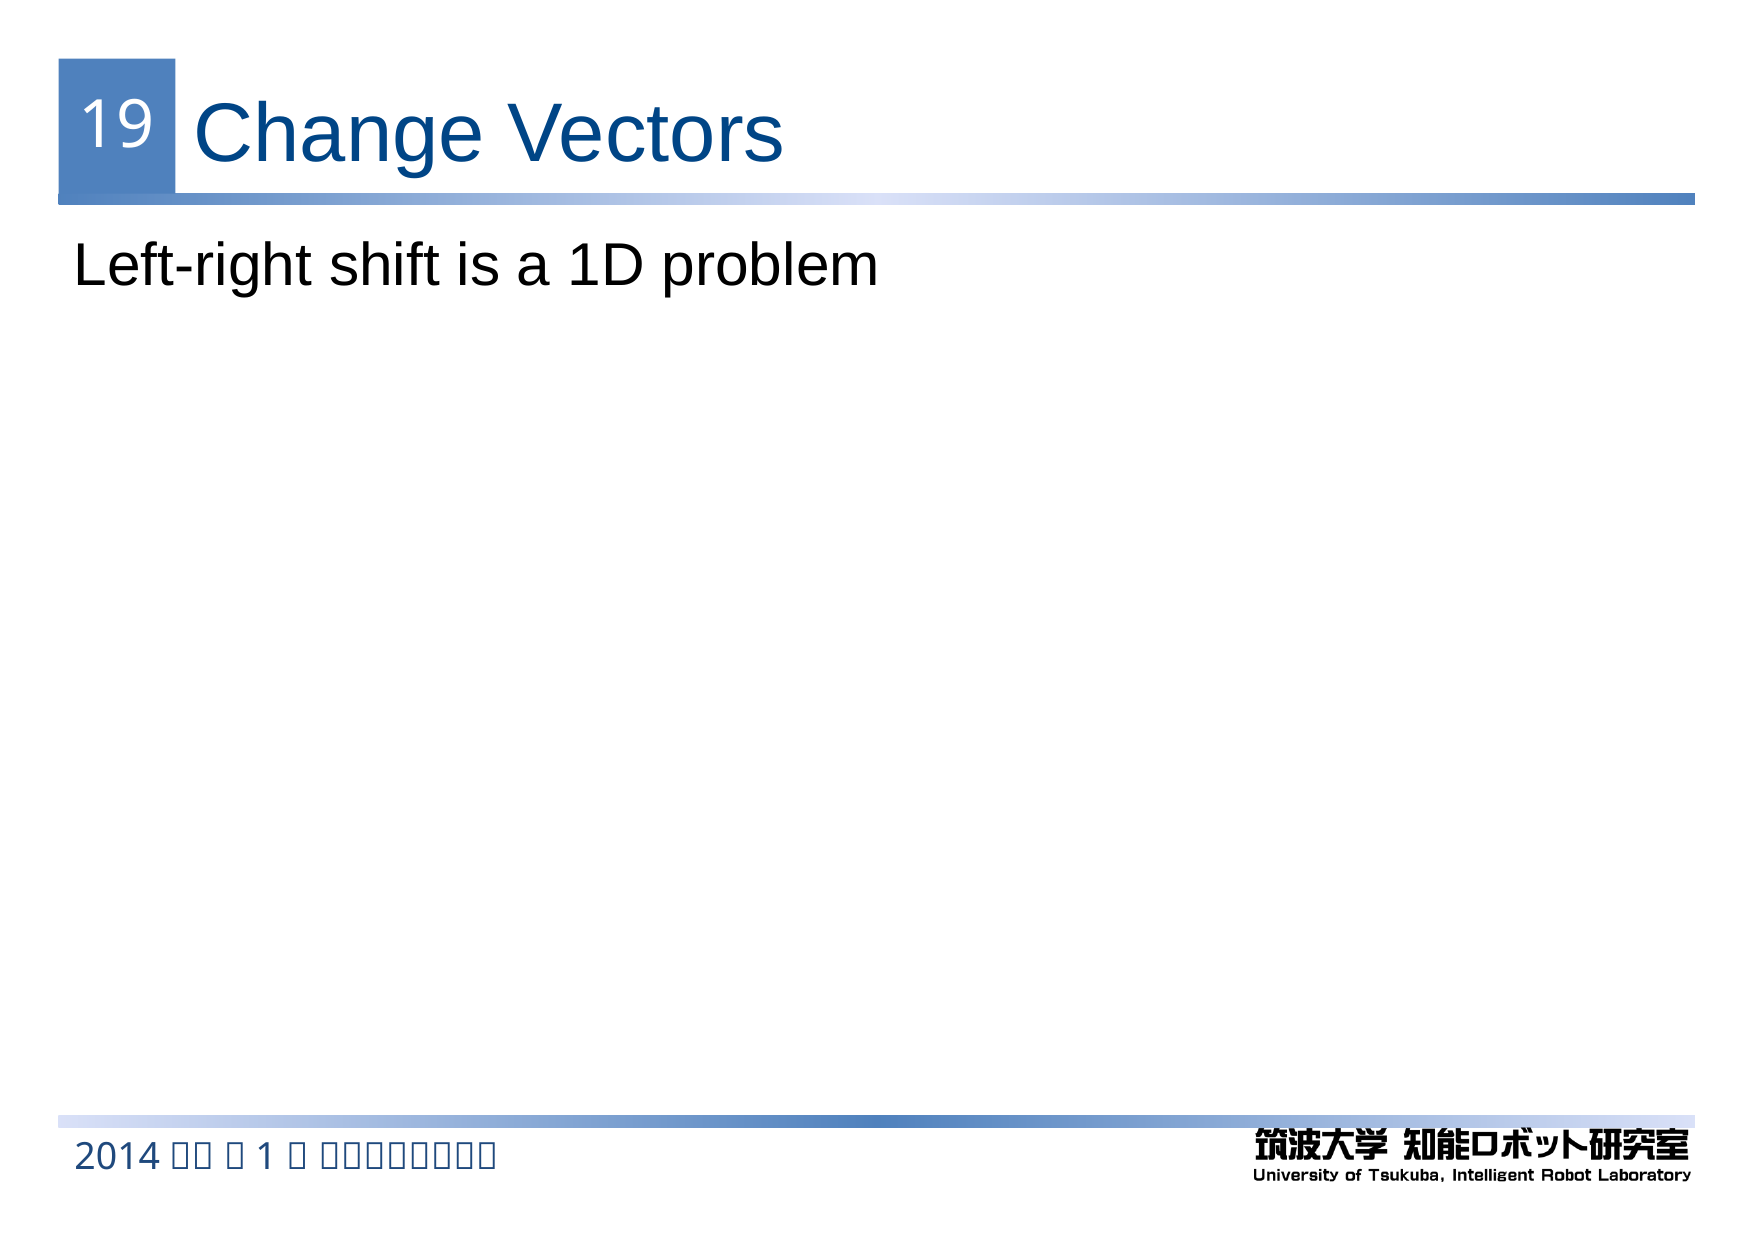

# Change Vectors
Left-right shift is a 1D problem